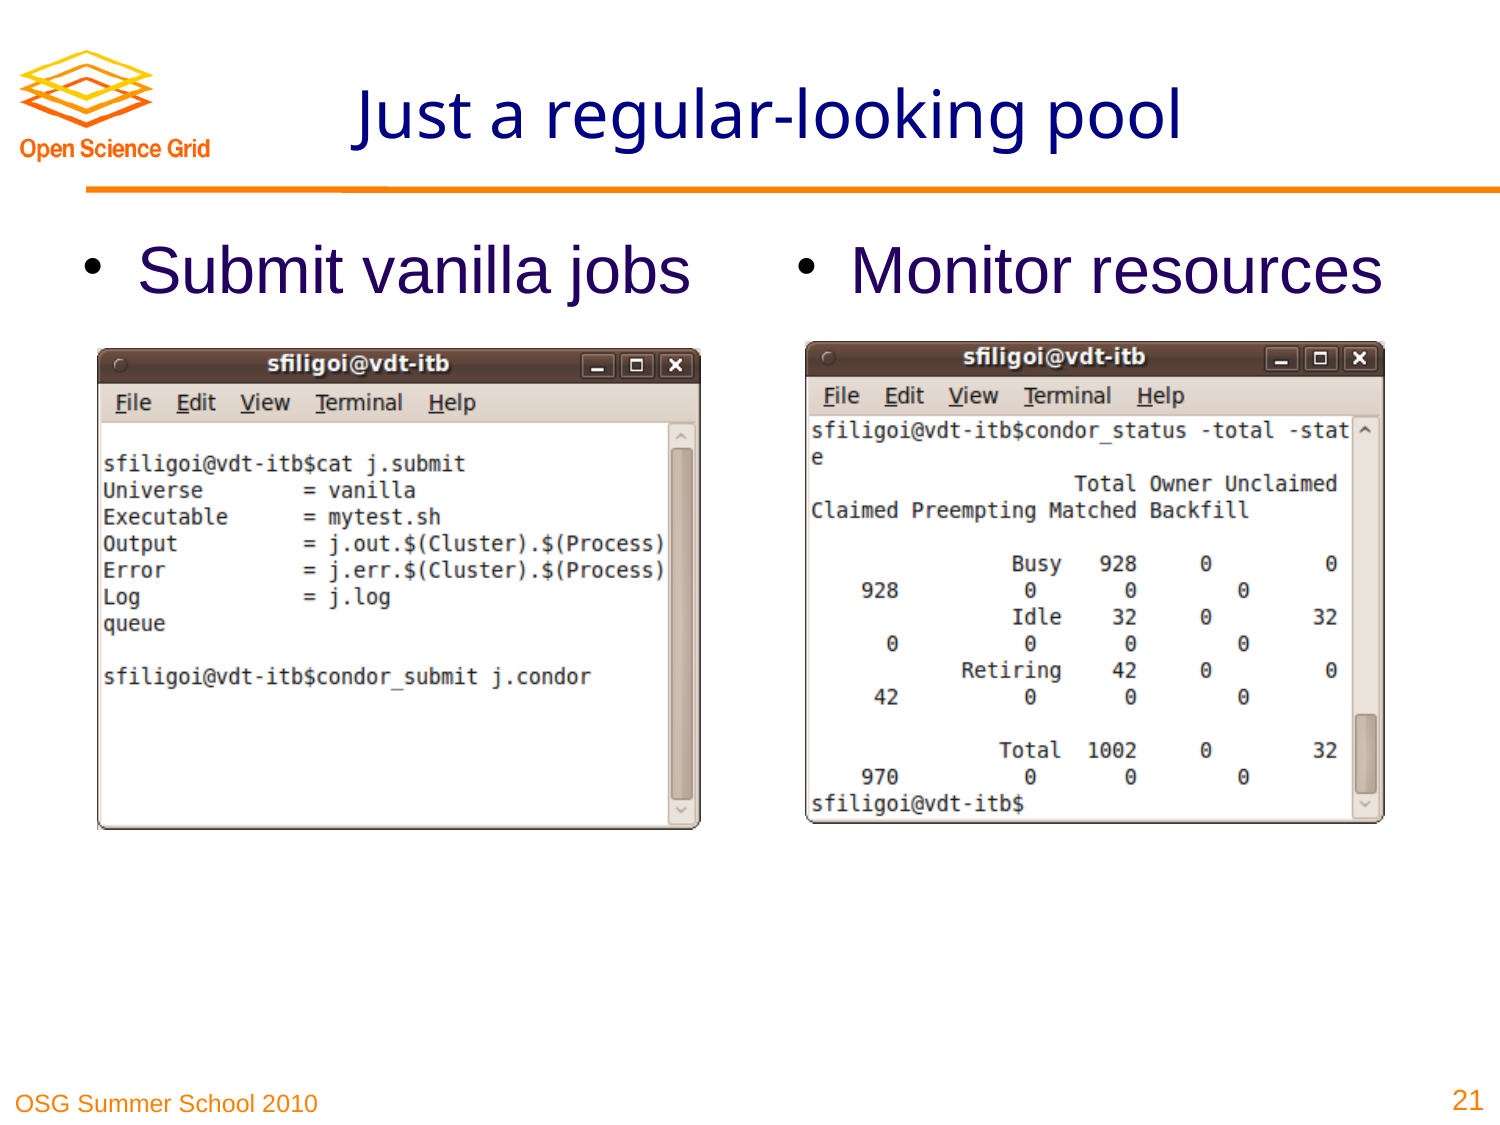

# Just a regular-looking pool
Submit vanilla jobs
Monitor resources
21